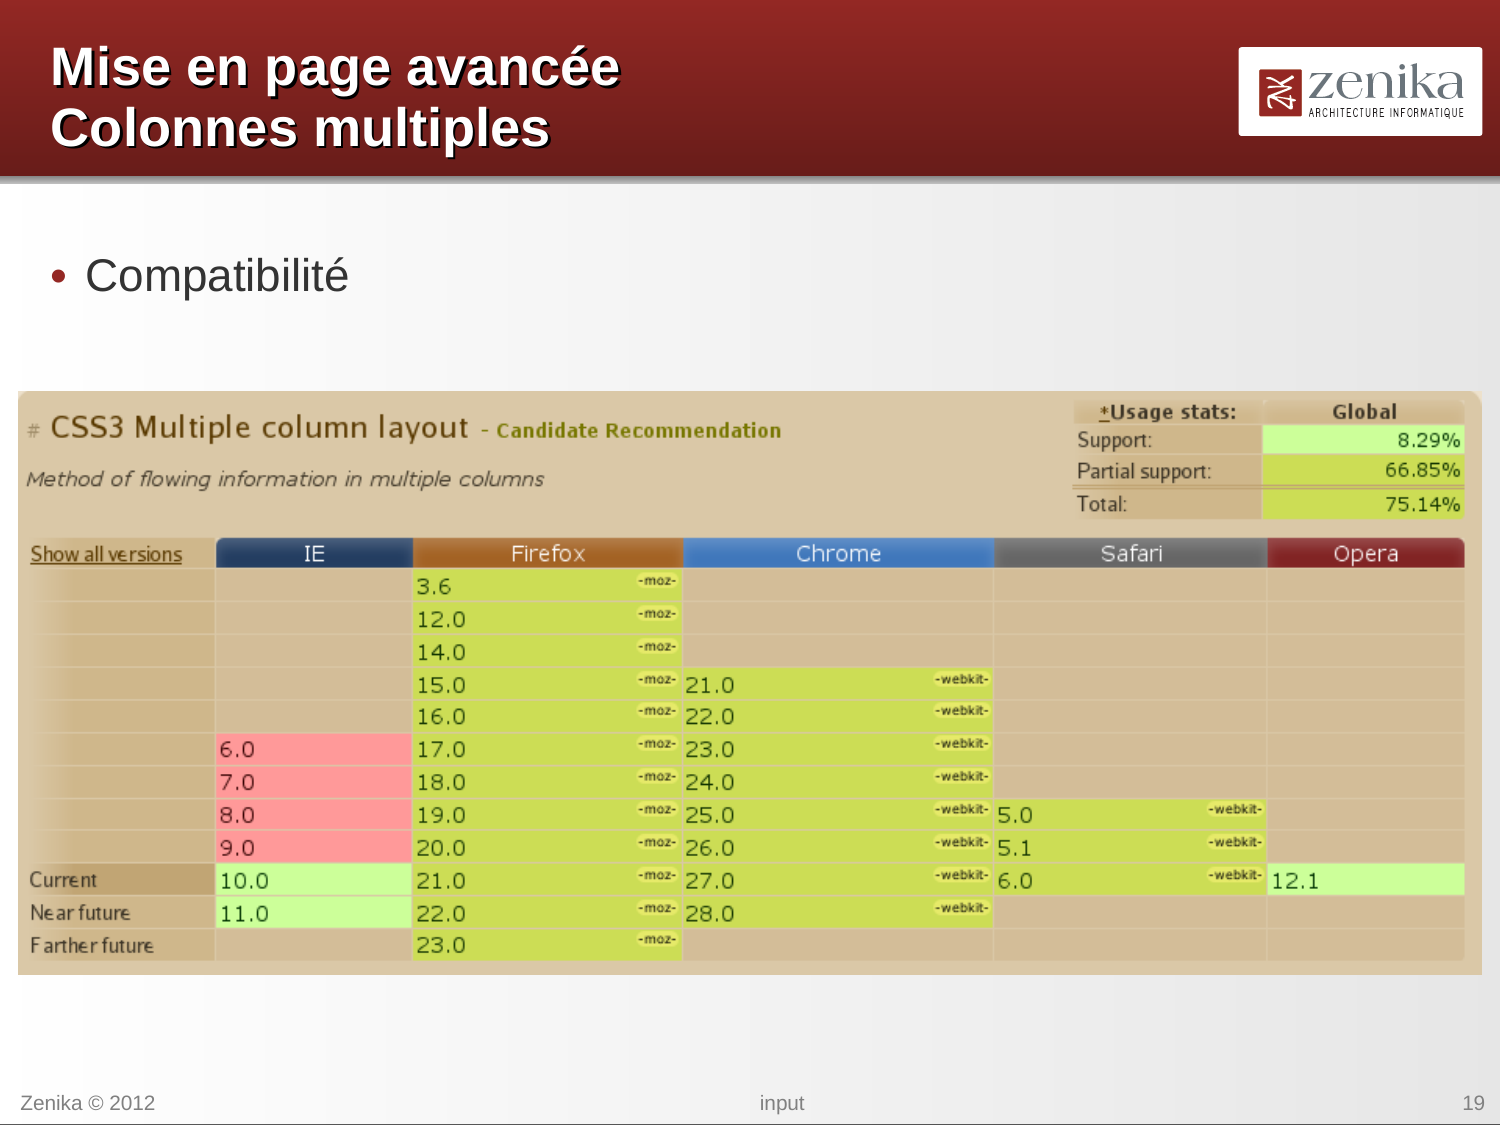

# Mise en page avancée Colonnes multiples
Compatibilité